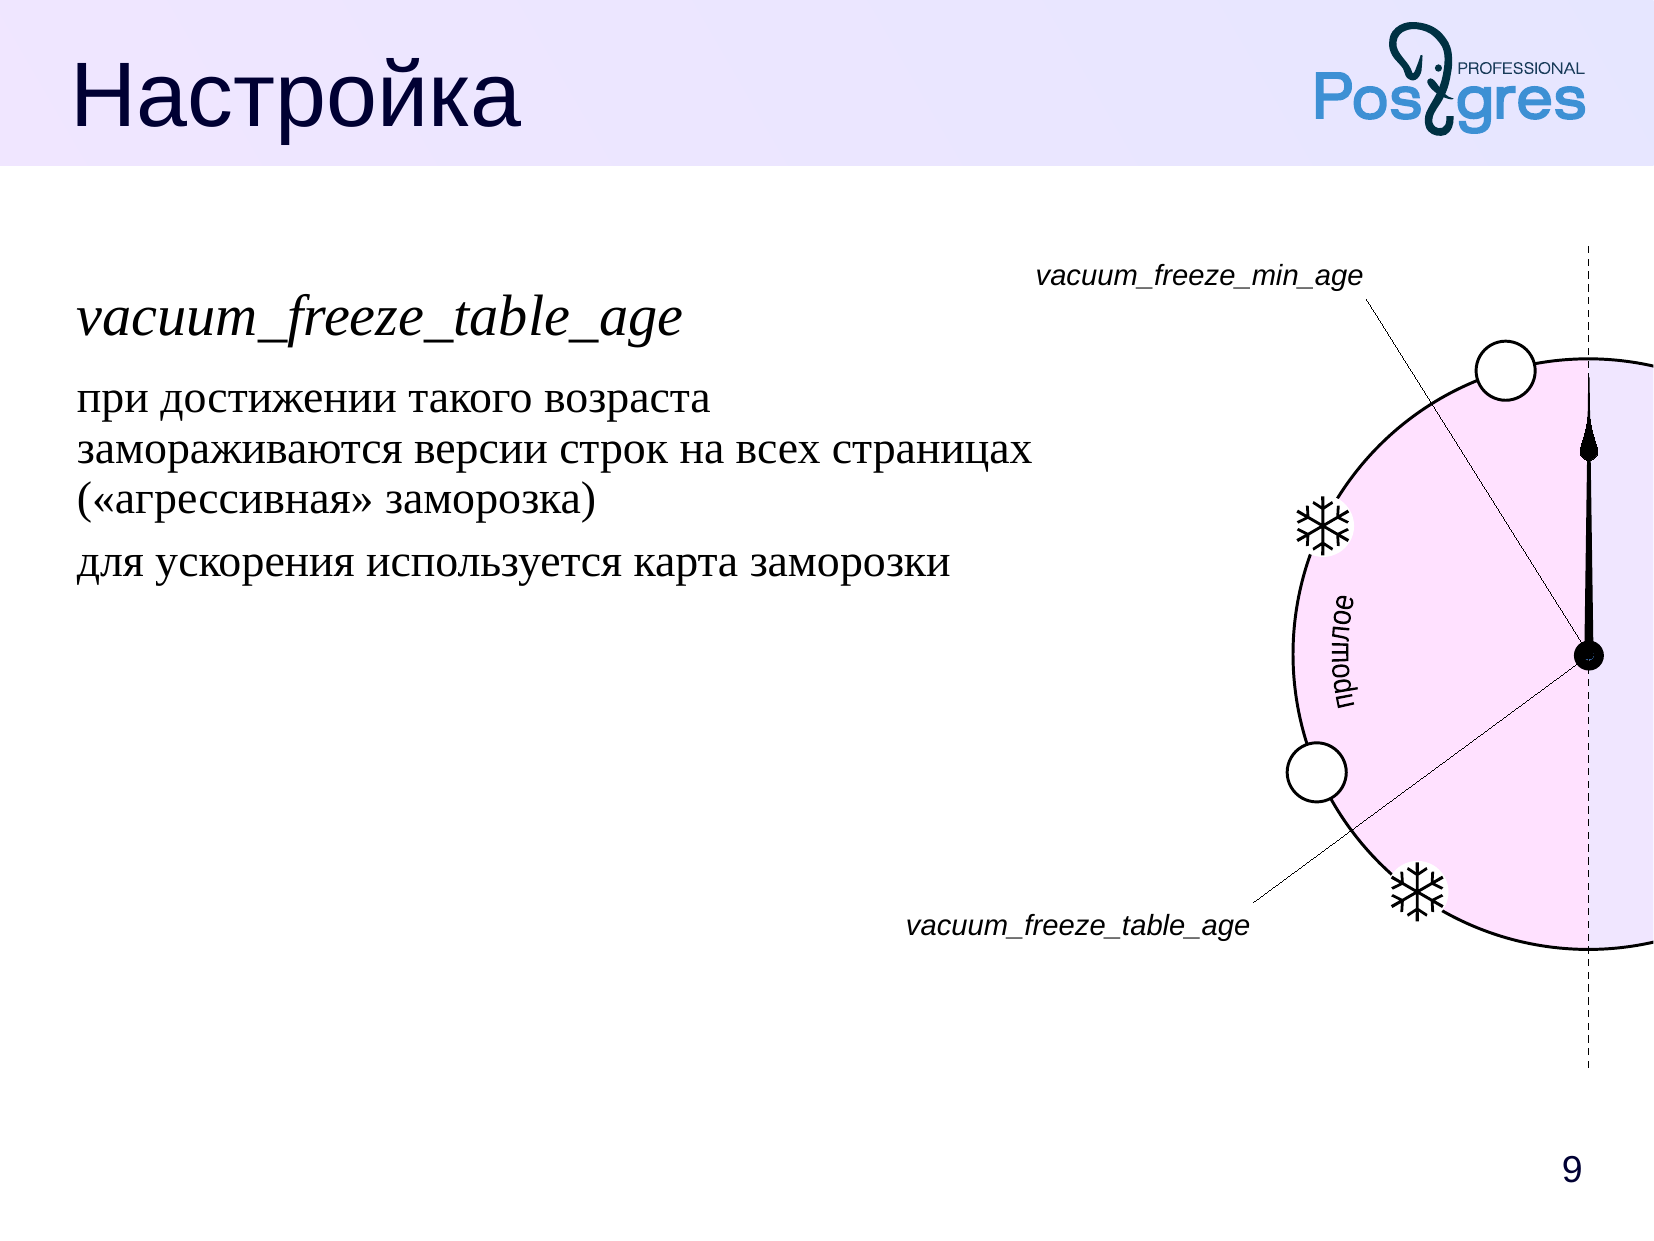

Настройка
vacuum_freeze_min_age
# vacuum_freeze_table_age
при достижении такого возраста
замораживаются версии строк на всех страницах
(«агрессивная» заморозка)
для ускорения используется карта заморозки
будущее
прошлое
vacuum_freeze_table_age